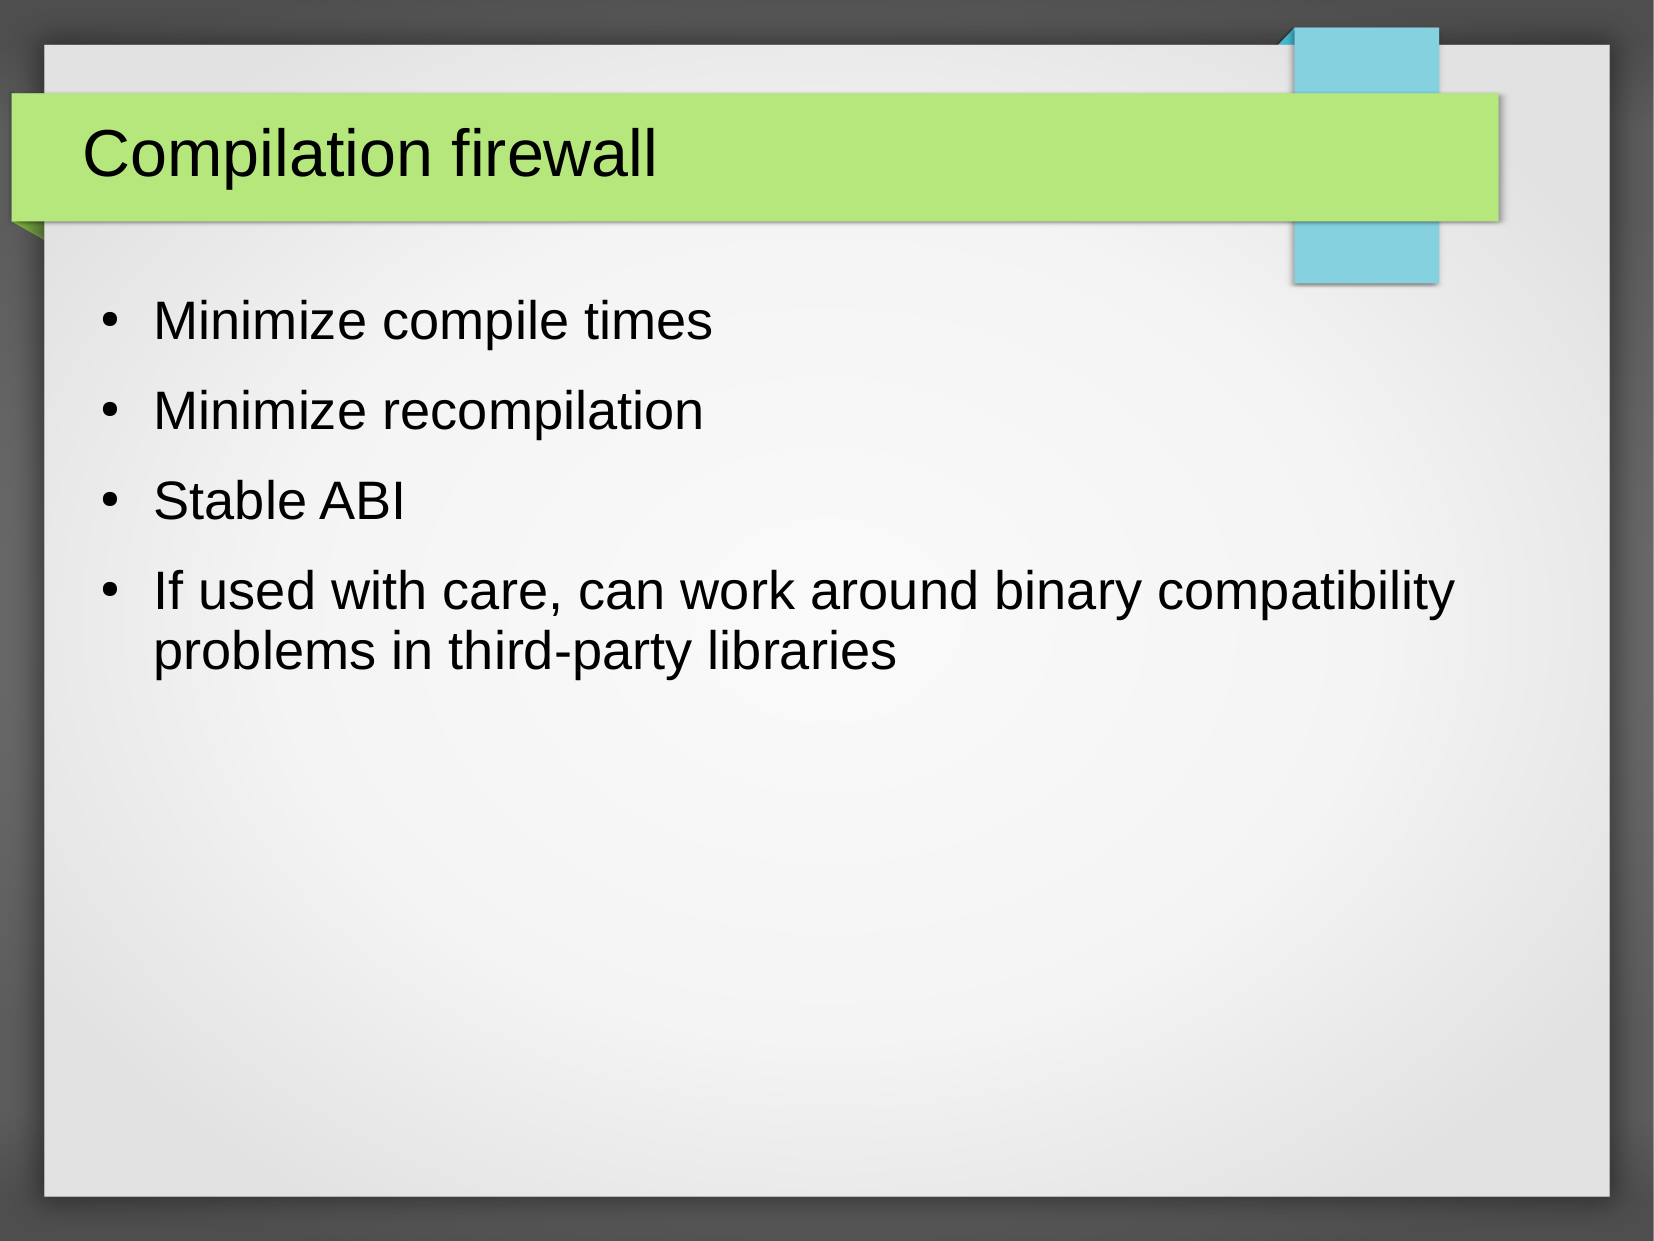

# Compilation firewall
Minimize compile times
Minimize recompilation
Stable ABI
If used with care, can work around binary compatibility problems in third-party libraries